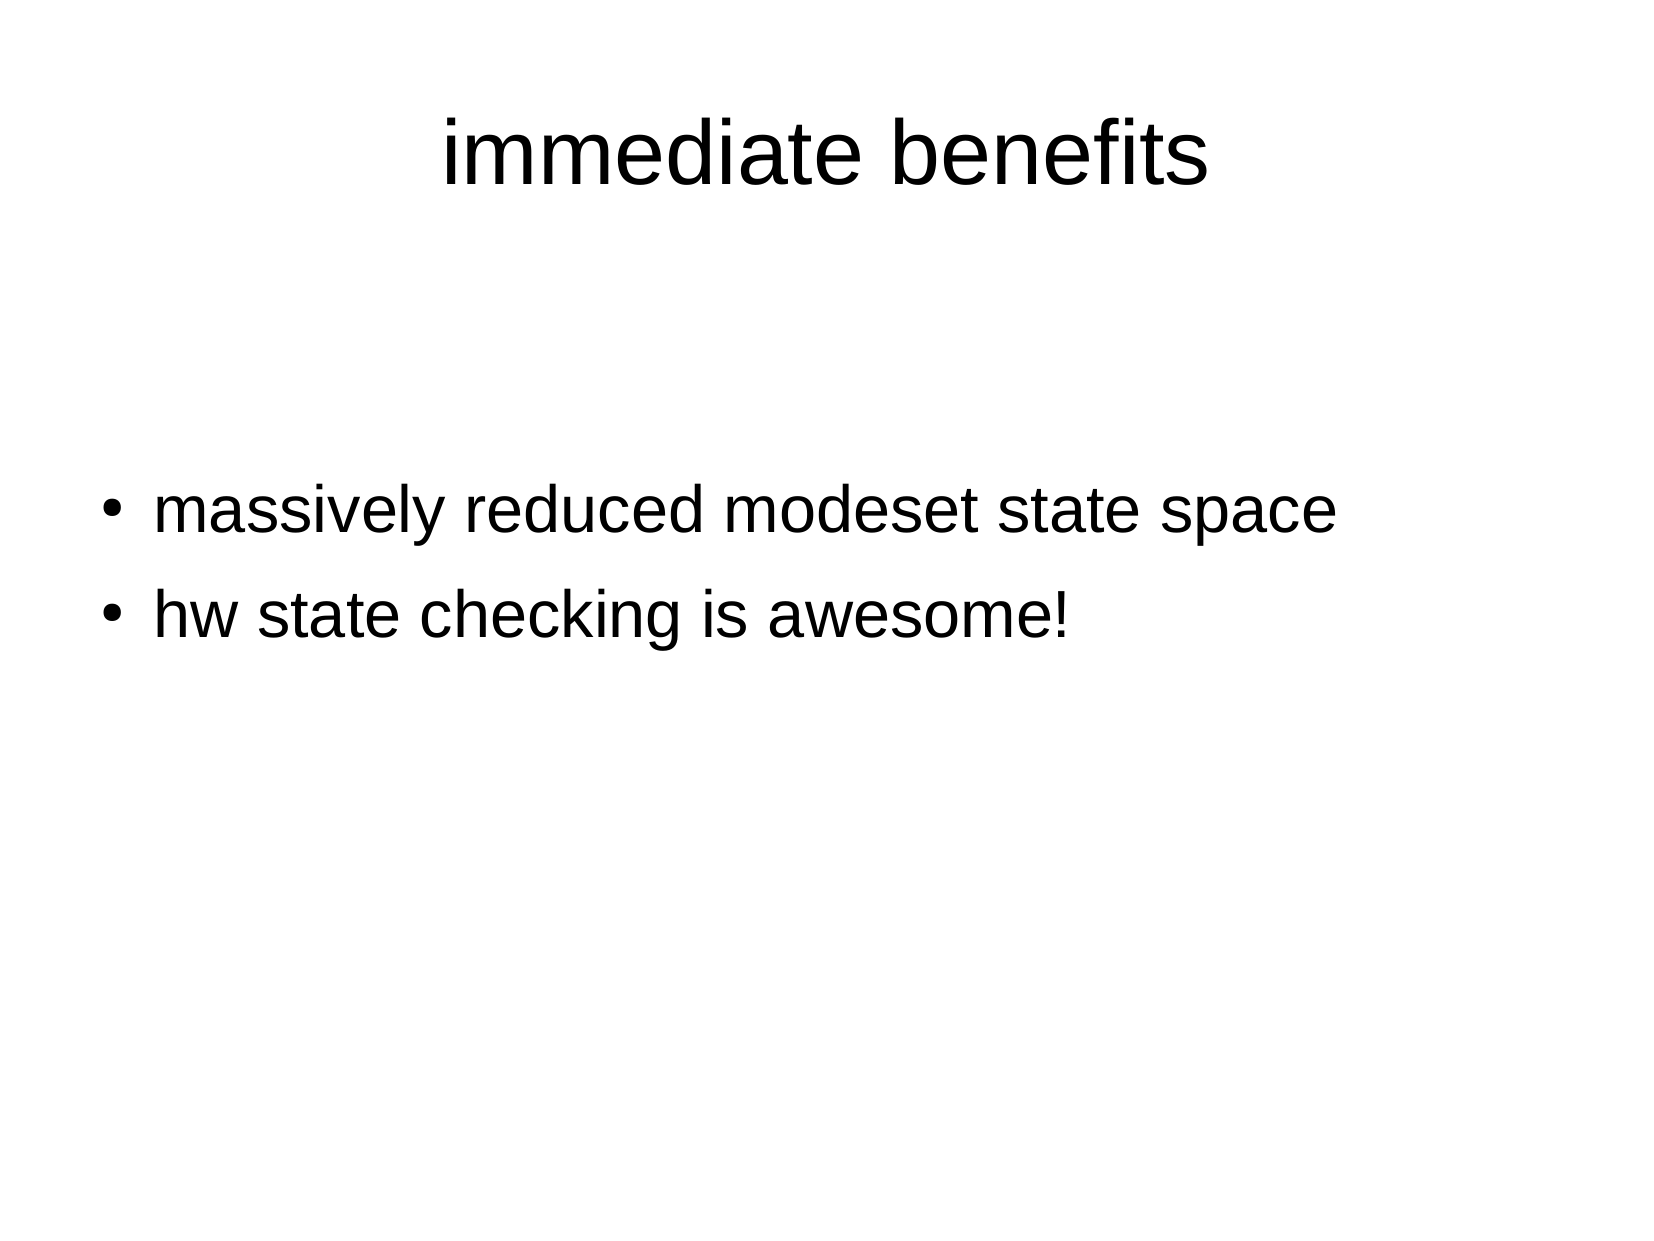

# immediate benefits
massively reduced modeset state space
hw state checking is awesome!